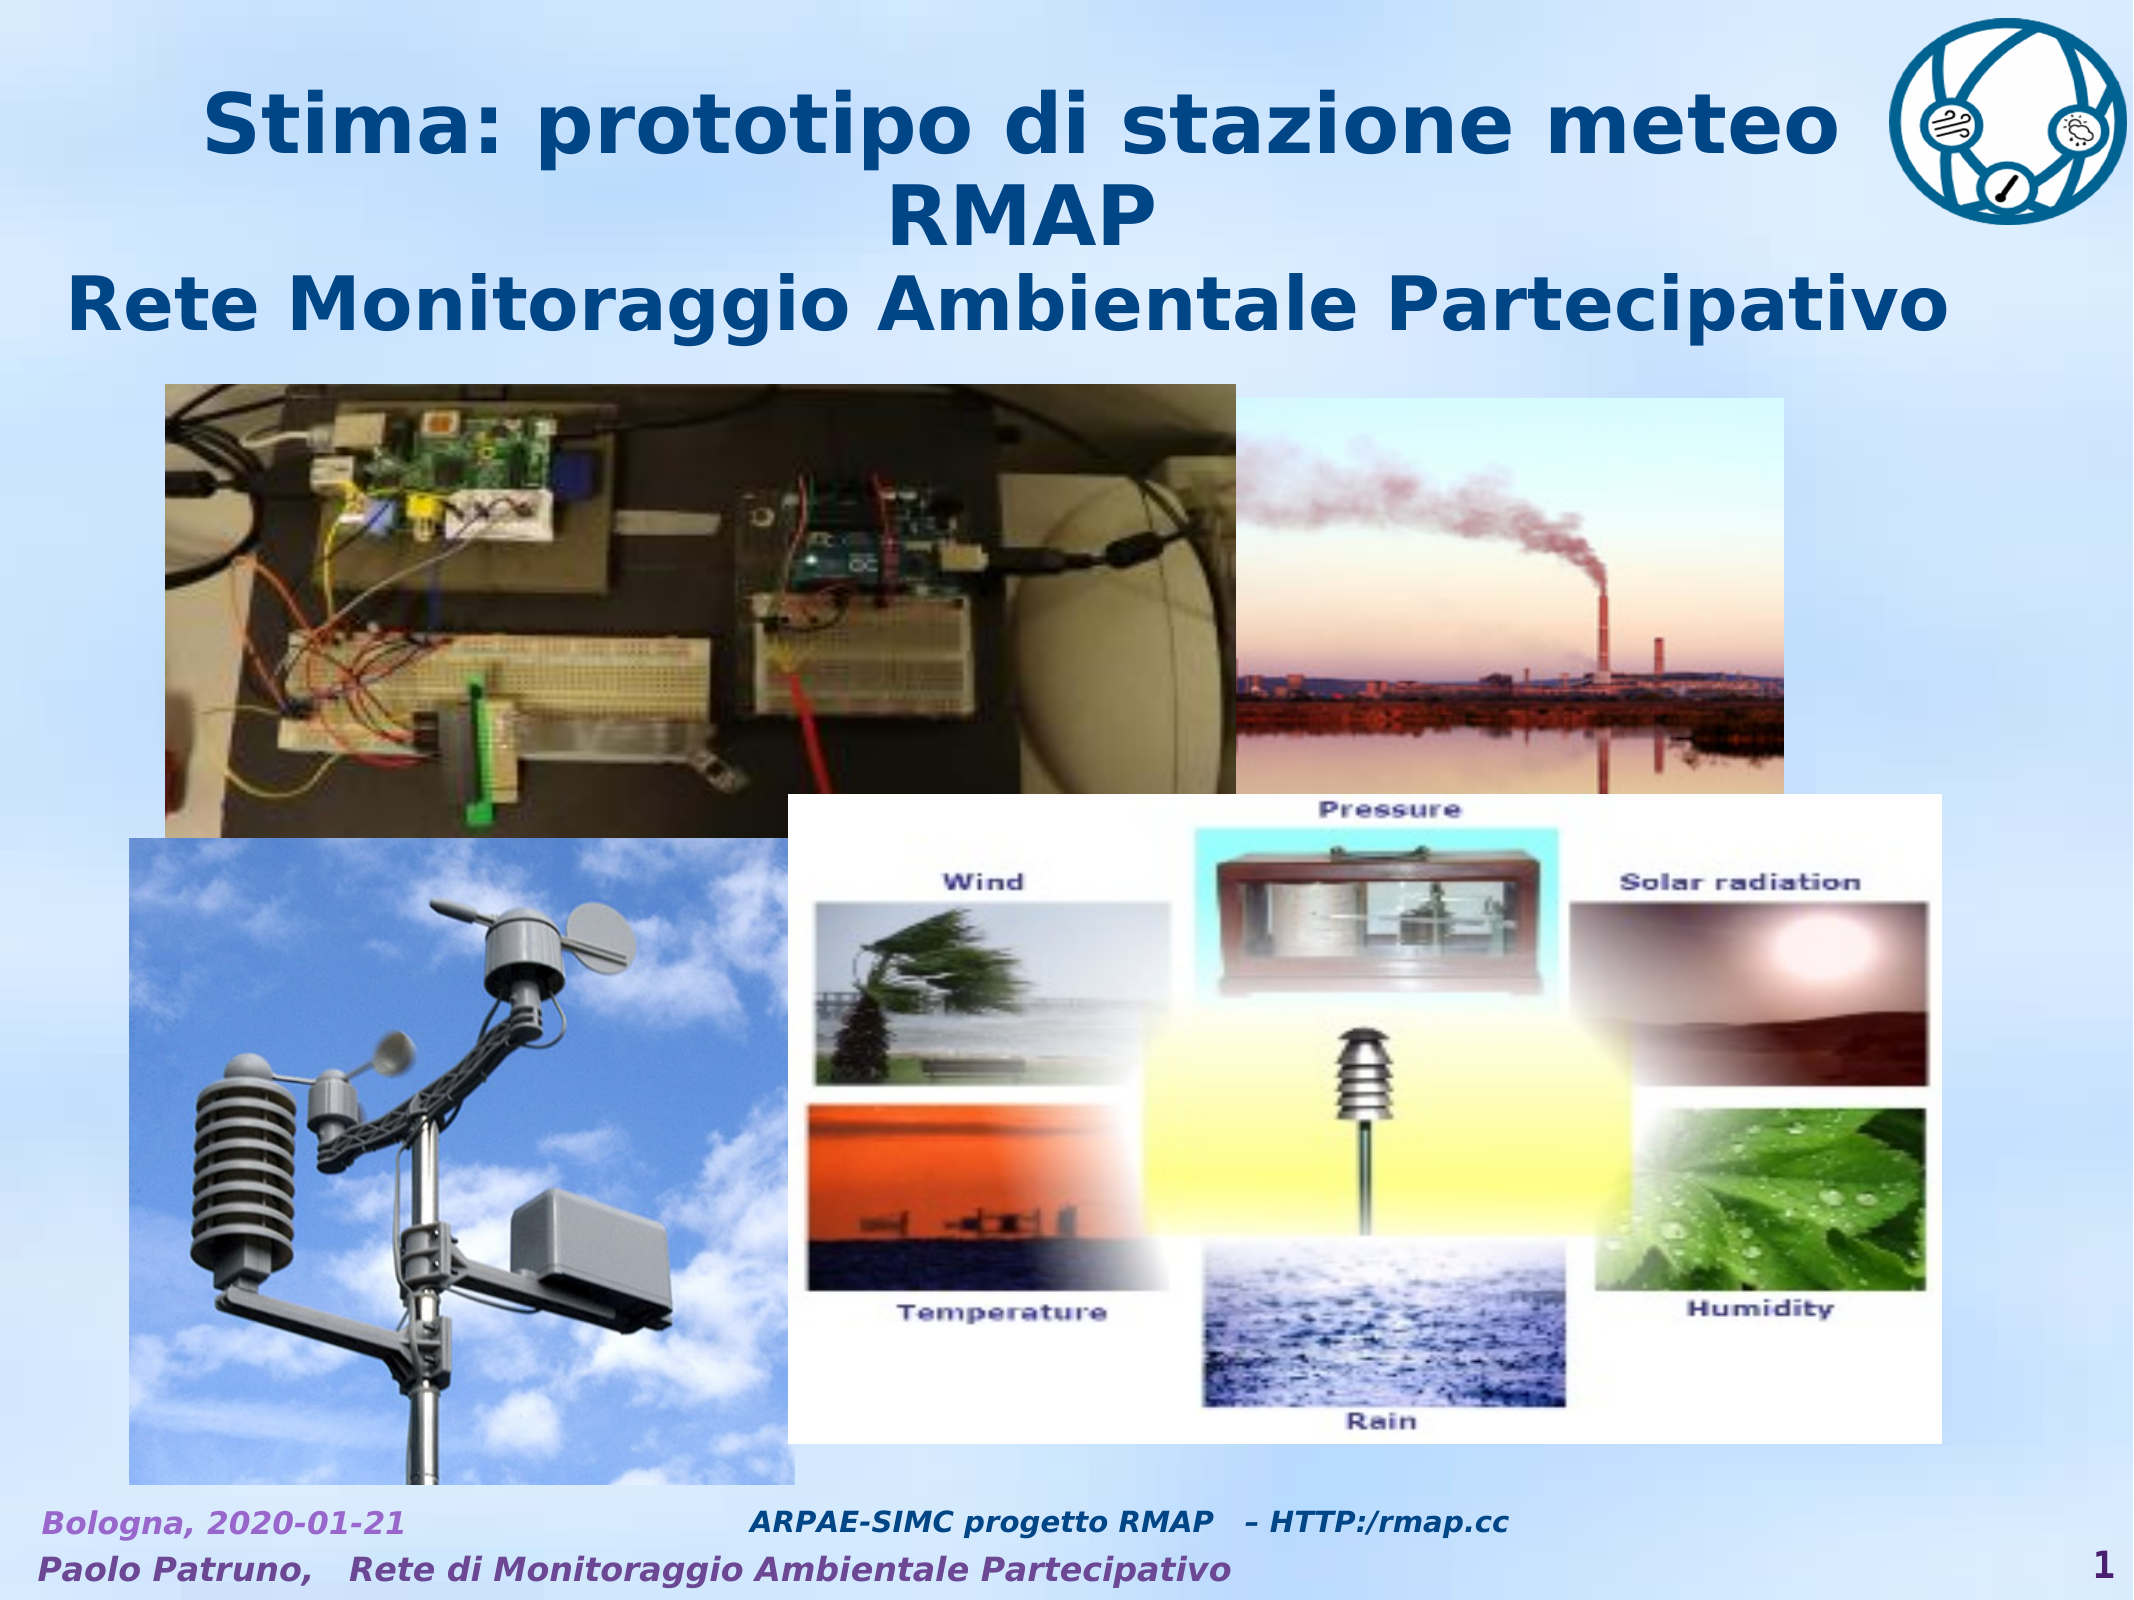

# Stima: prototipo di stazione meteo RMAP Rete Monitoraggio Ambientale Partecipativo